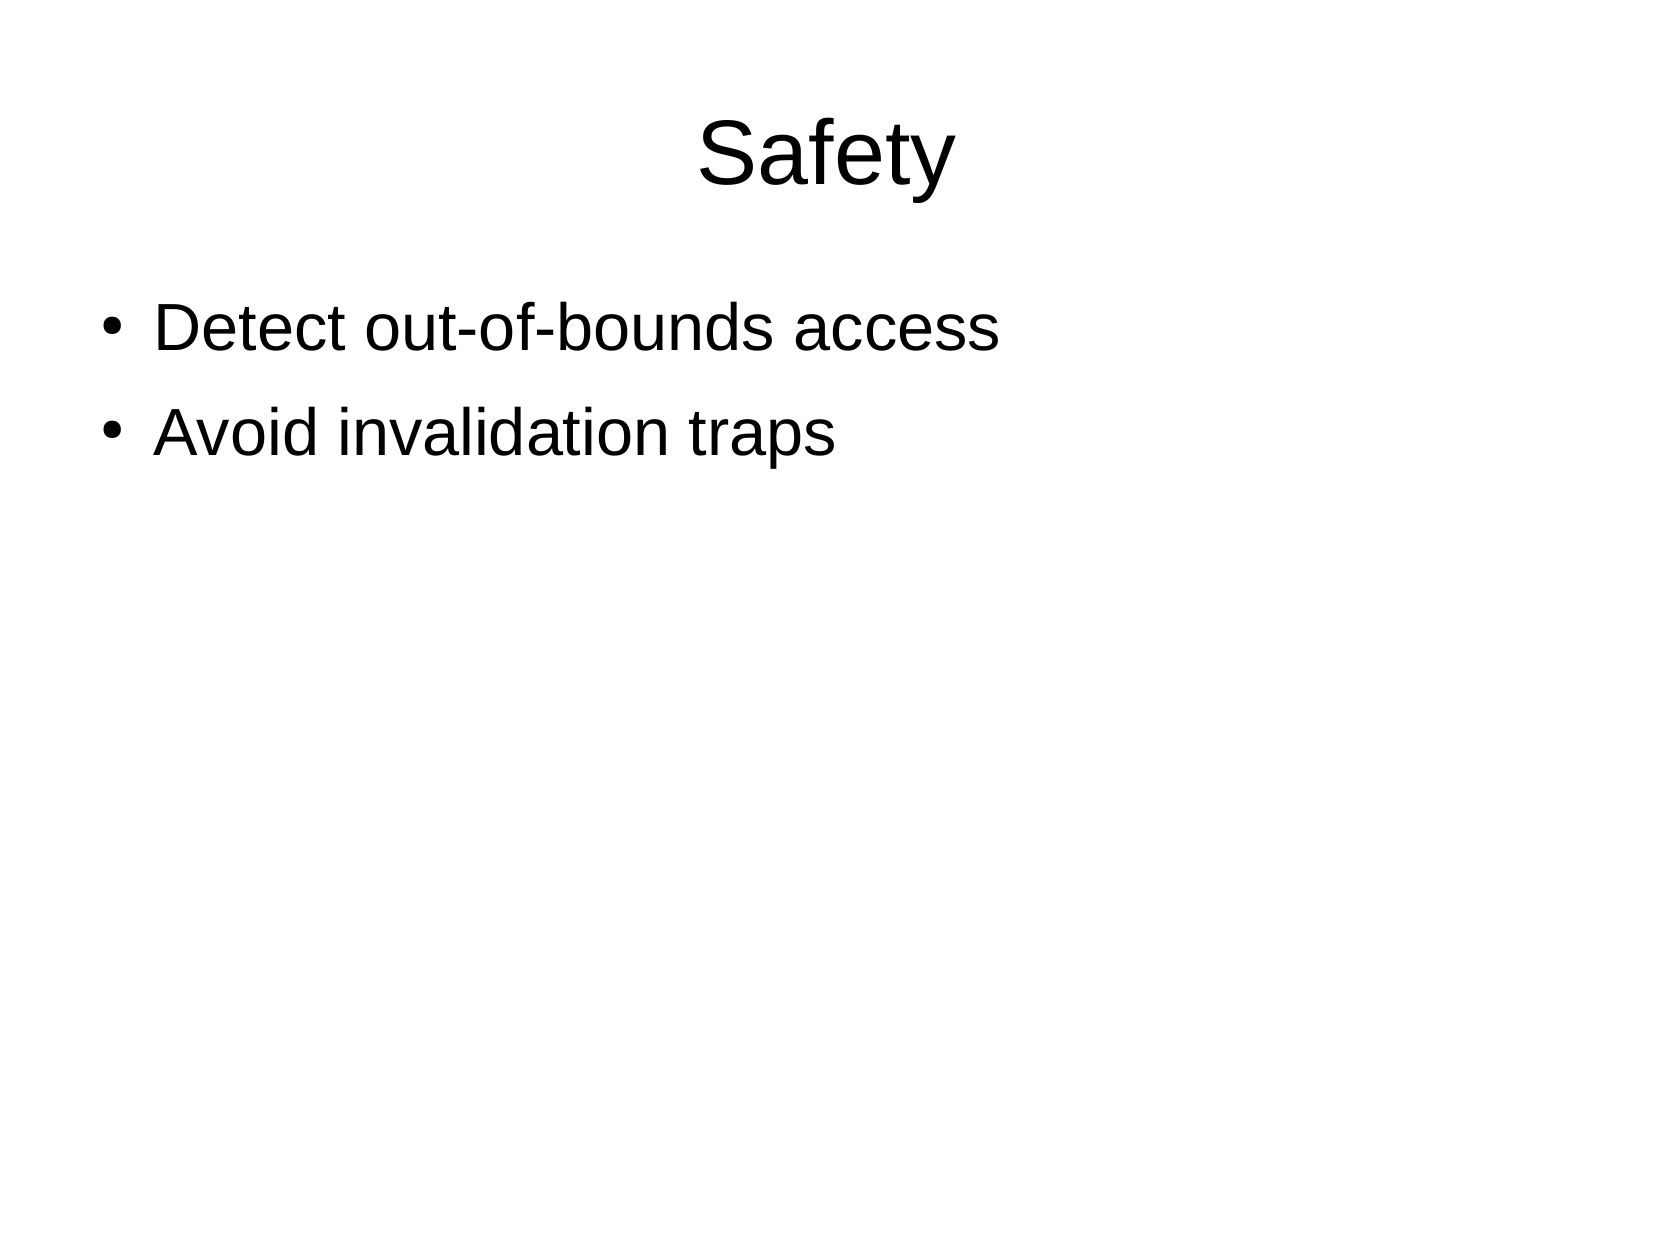

# Safety
Detect out-of-bounds access
Avoid invalidation traps